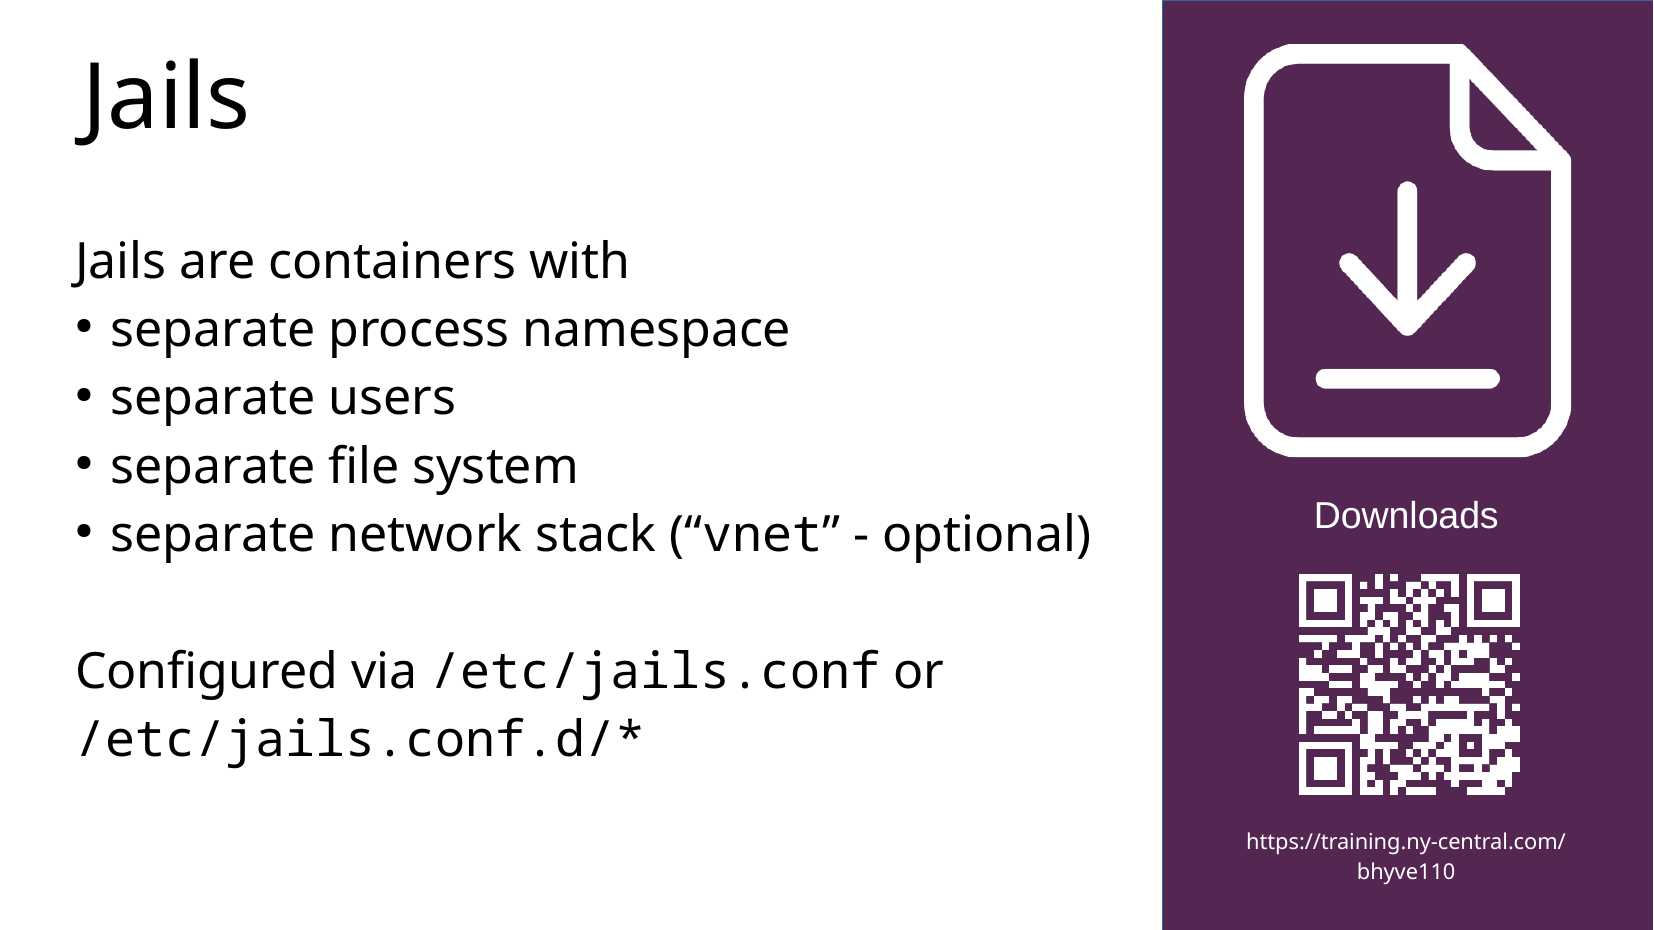

# Jails
Jails are containers with
separate process namespace
separate users
separate file system
separate network stack (“vnet” - optional)
Configured via /etc/jails.conf or
/etc/jails.conf.d/*
Downloads
https://training.ny-central.com/bhyve110